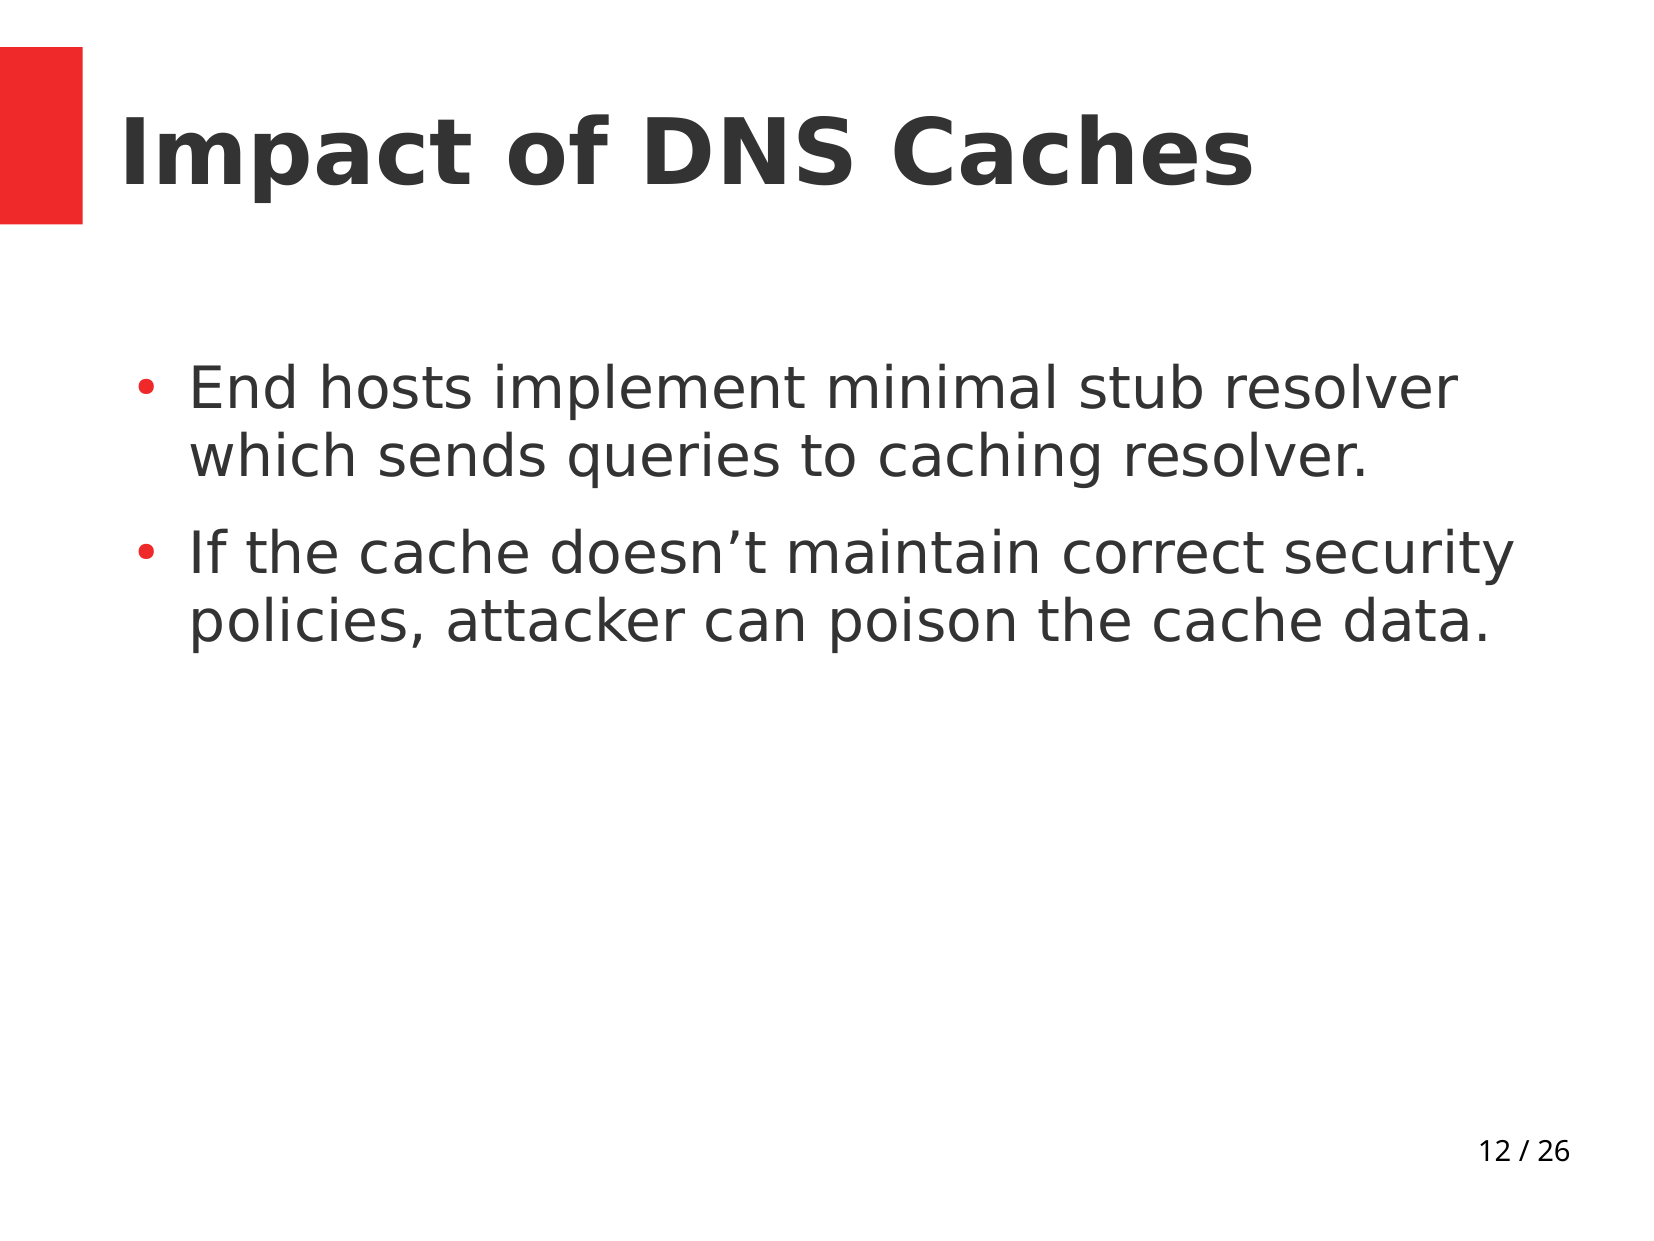

# Impact of DNS Caches
End hosts implement minimal stub resolver which sends queries to caching resolver.
If the cache doesn’t maintain correct security policies, attacker can poison the cache data.
12